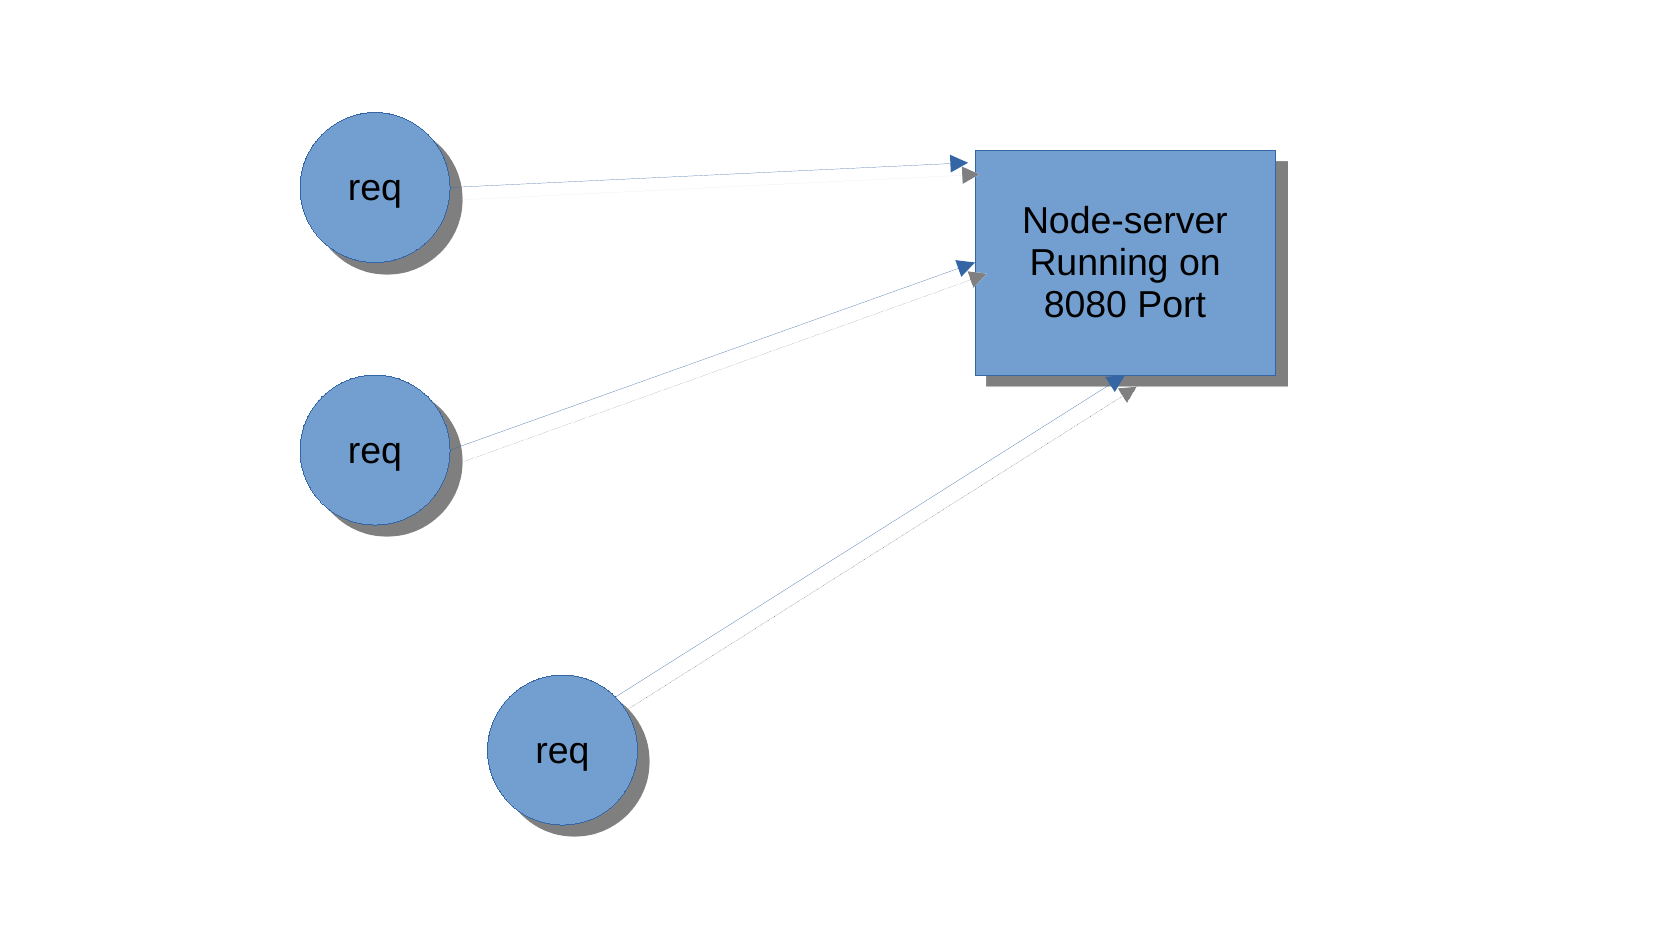

req
Node-server
Running on 8080 Port
req
req